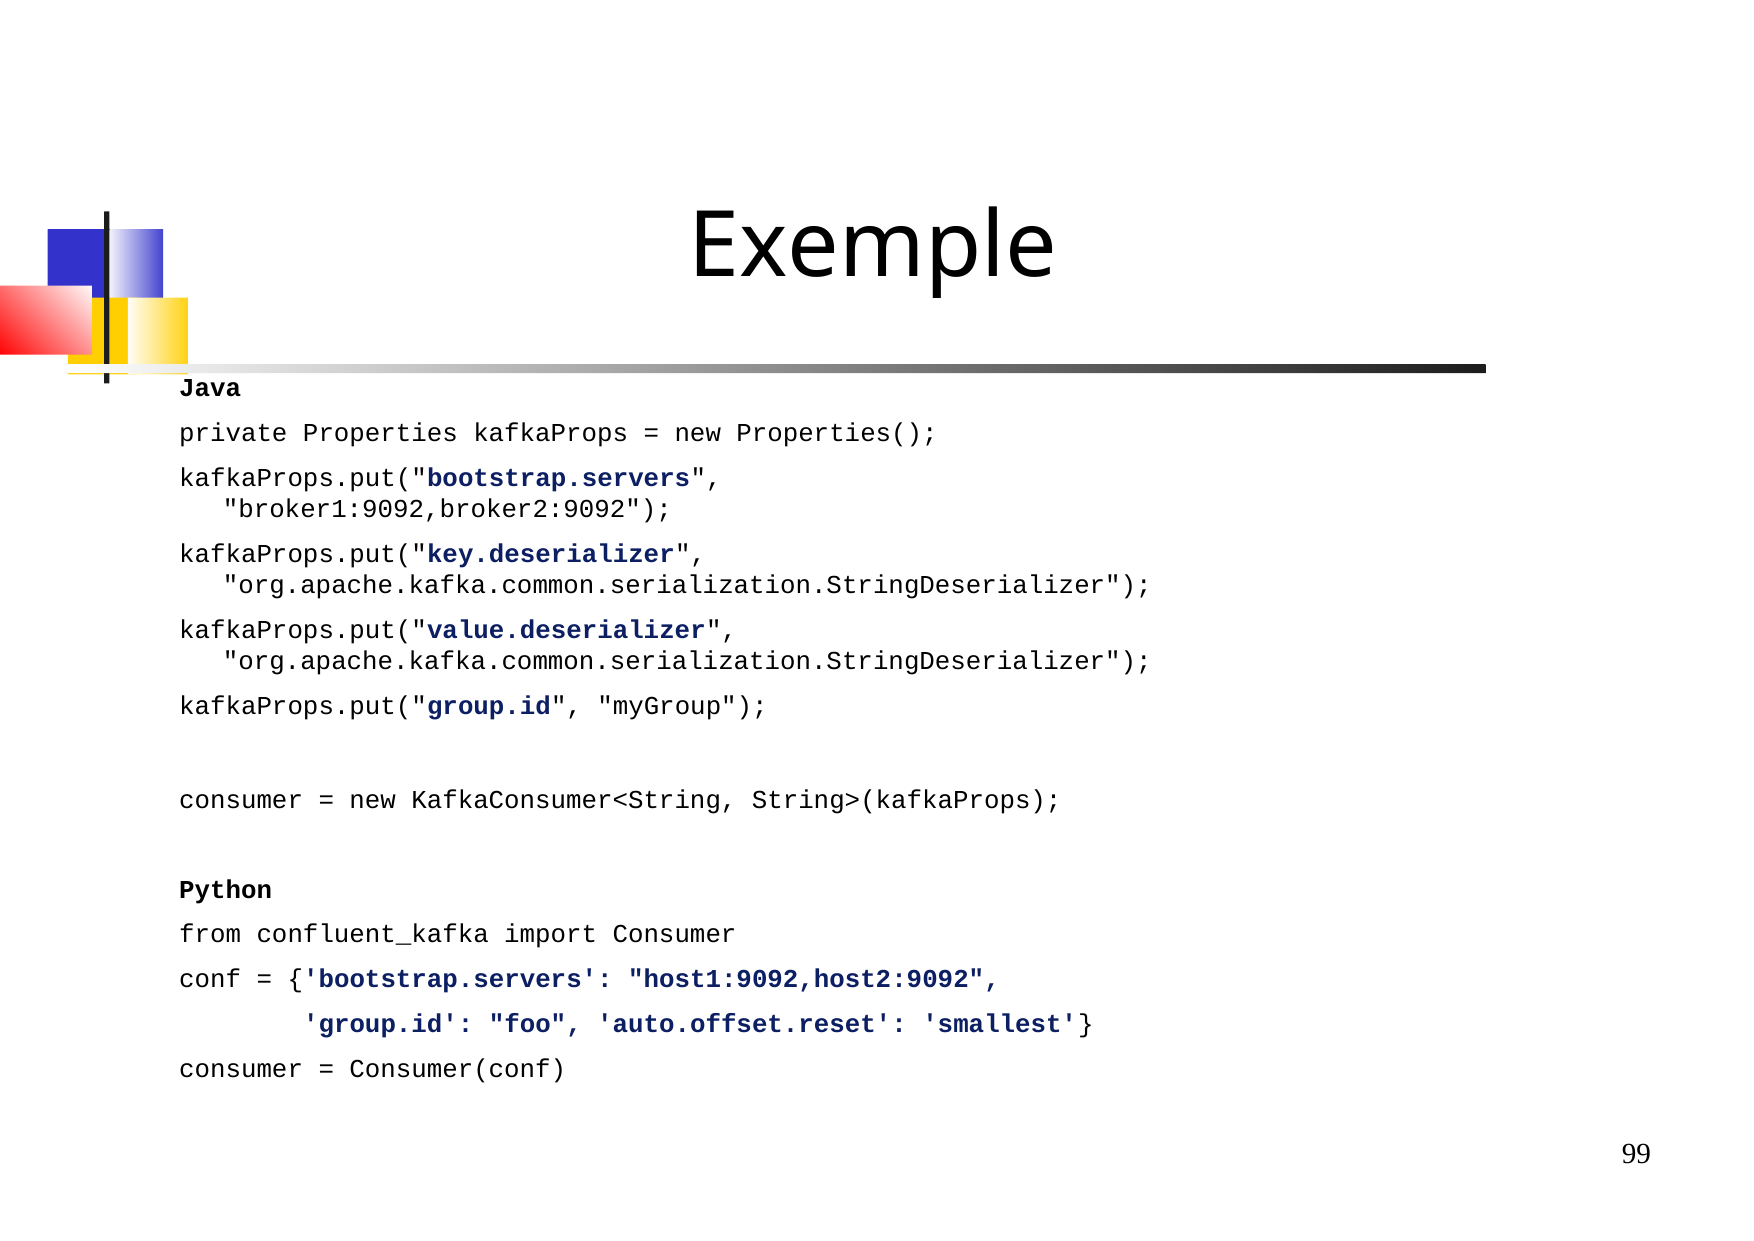

# Exemple
Java
private Properties kafkaProps = new Properties();
kafkaProps.put("bootstrap.servers",
"broker1:9092,broker2:9092");
kafkaProps.put("key.deserializer",
"org.apache.kafka.common.serialization.StringDeserializer");
kafkaProps.put("value.deserializer",
"org.apache.kafka.common.serialization.StringDeserializer");
kafkaProps.put("group.id", "myGroup");
consumer = new KafkaConsumer<String, String>(kafkaProps);
Python
from confluent_kafka import Consumer
conf = {'bootstrap.servers': "host1:9092,host2:9092",
 'group.id': "foo", 'auto.offset.reset': 'smallest'}
consumer = Consumer(conf)